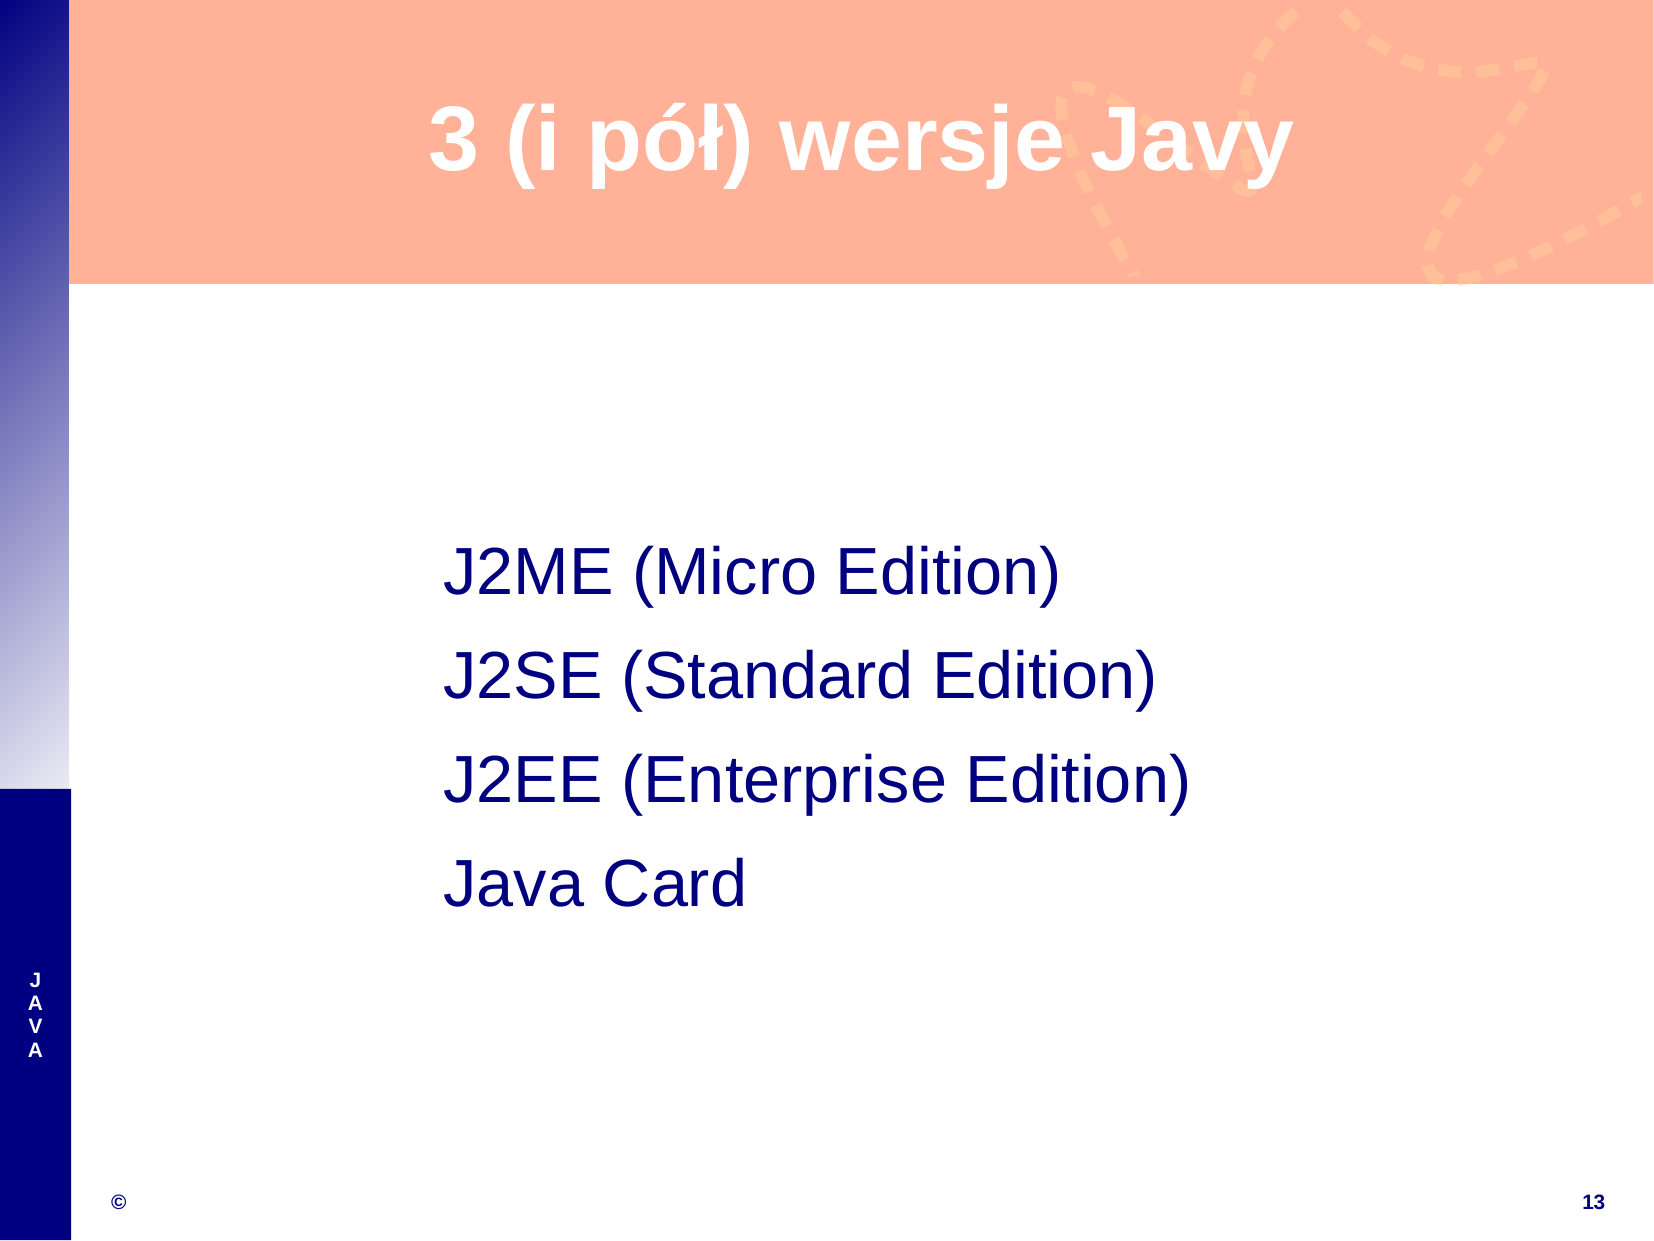

3 (i pół) wersje Javy
# J2ME (Micro Edition)
J2SE (Standard Edition)
J2EE (Enterprise Edition)
Java Card
J
A
V
A